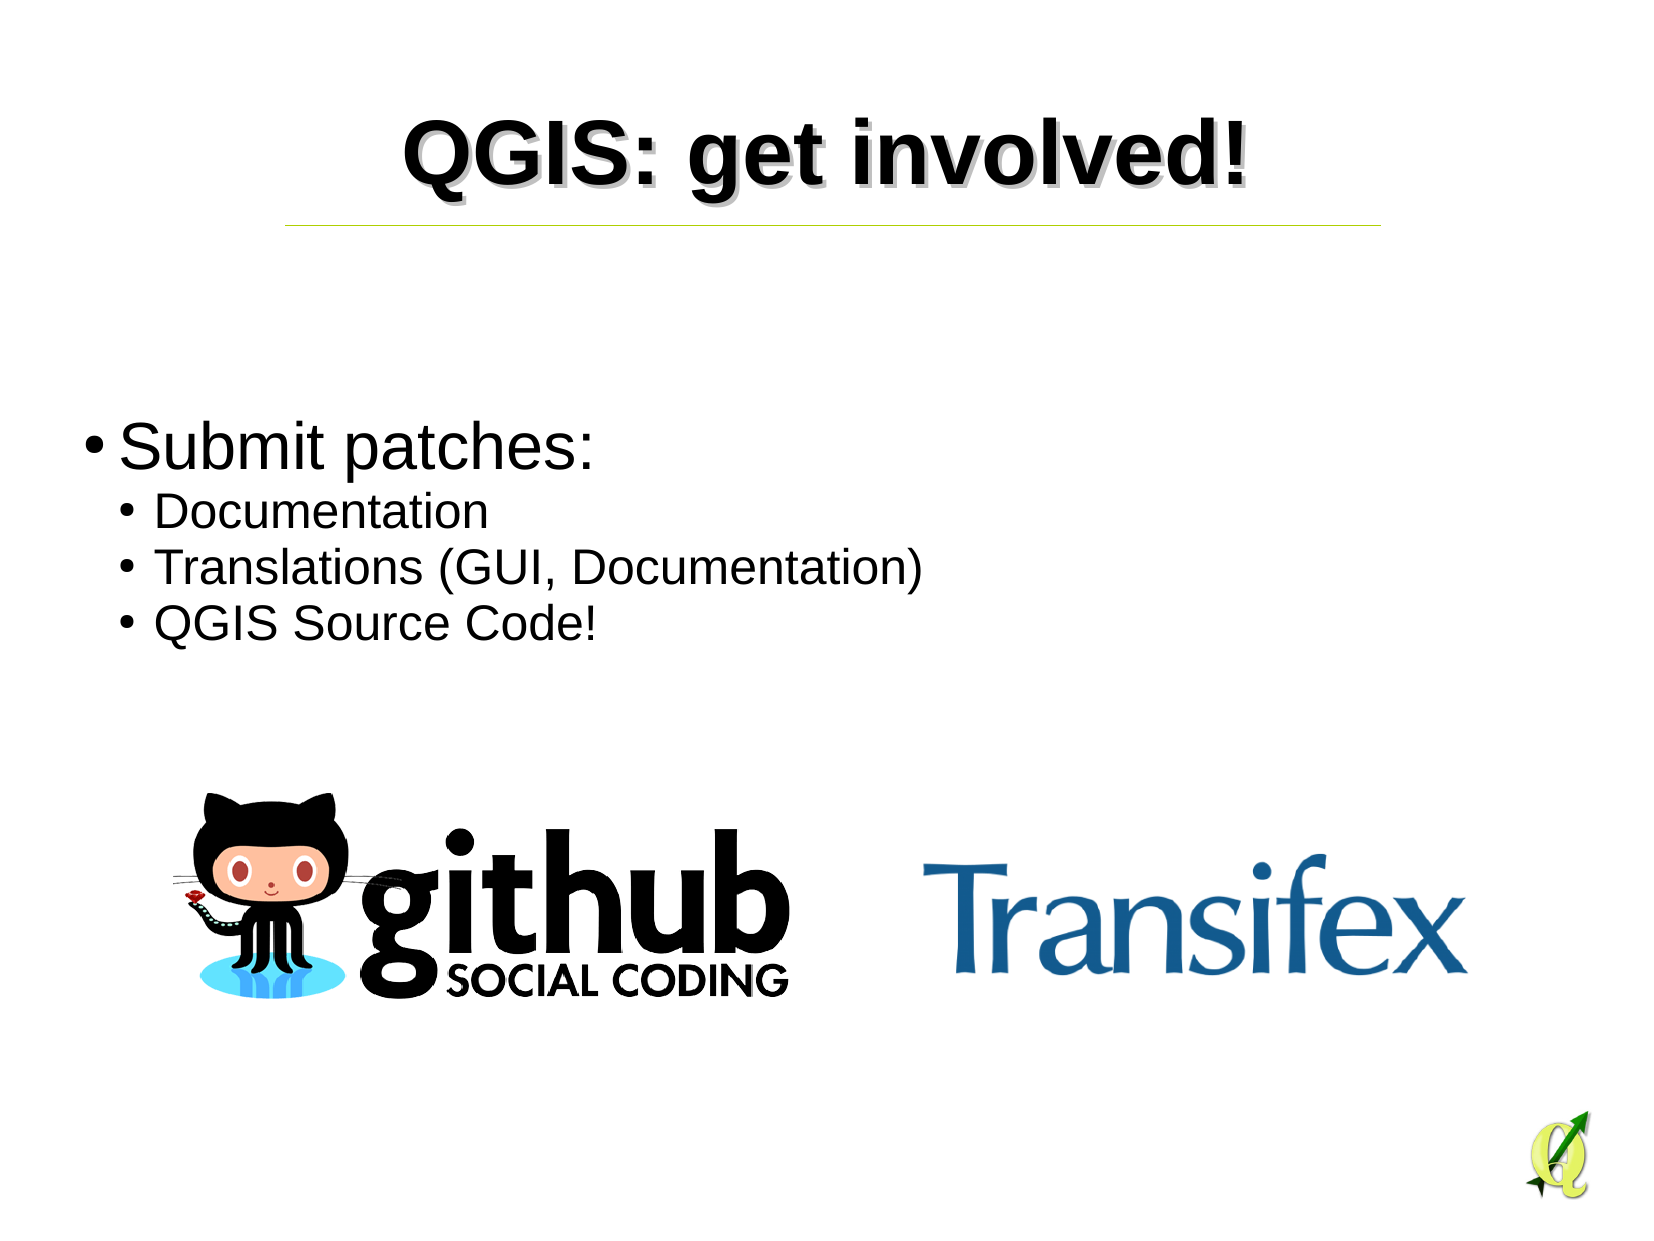

# QGIS: get involved!
Submit patches:
Documentation
Translations (GUI, Documentation)
QGIS Source Code!